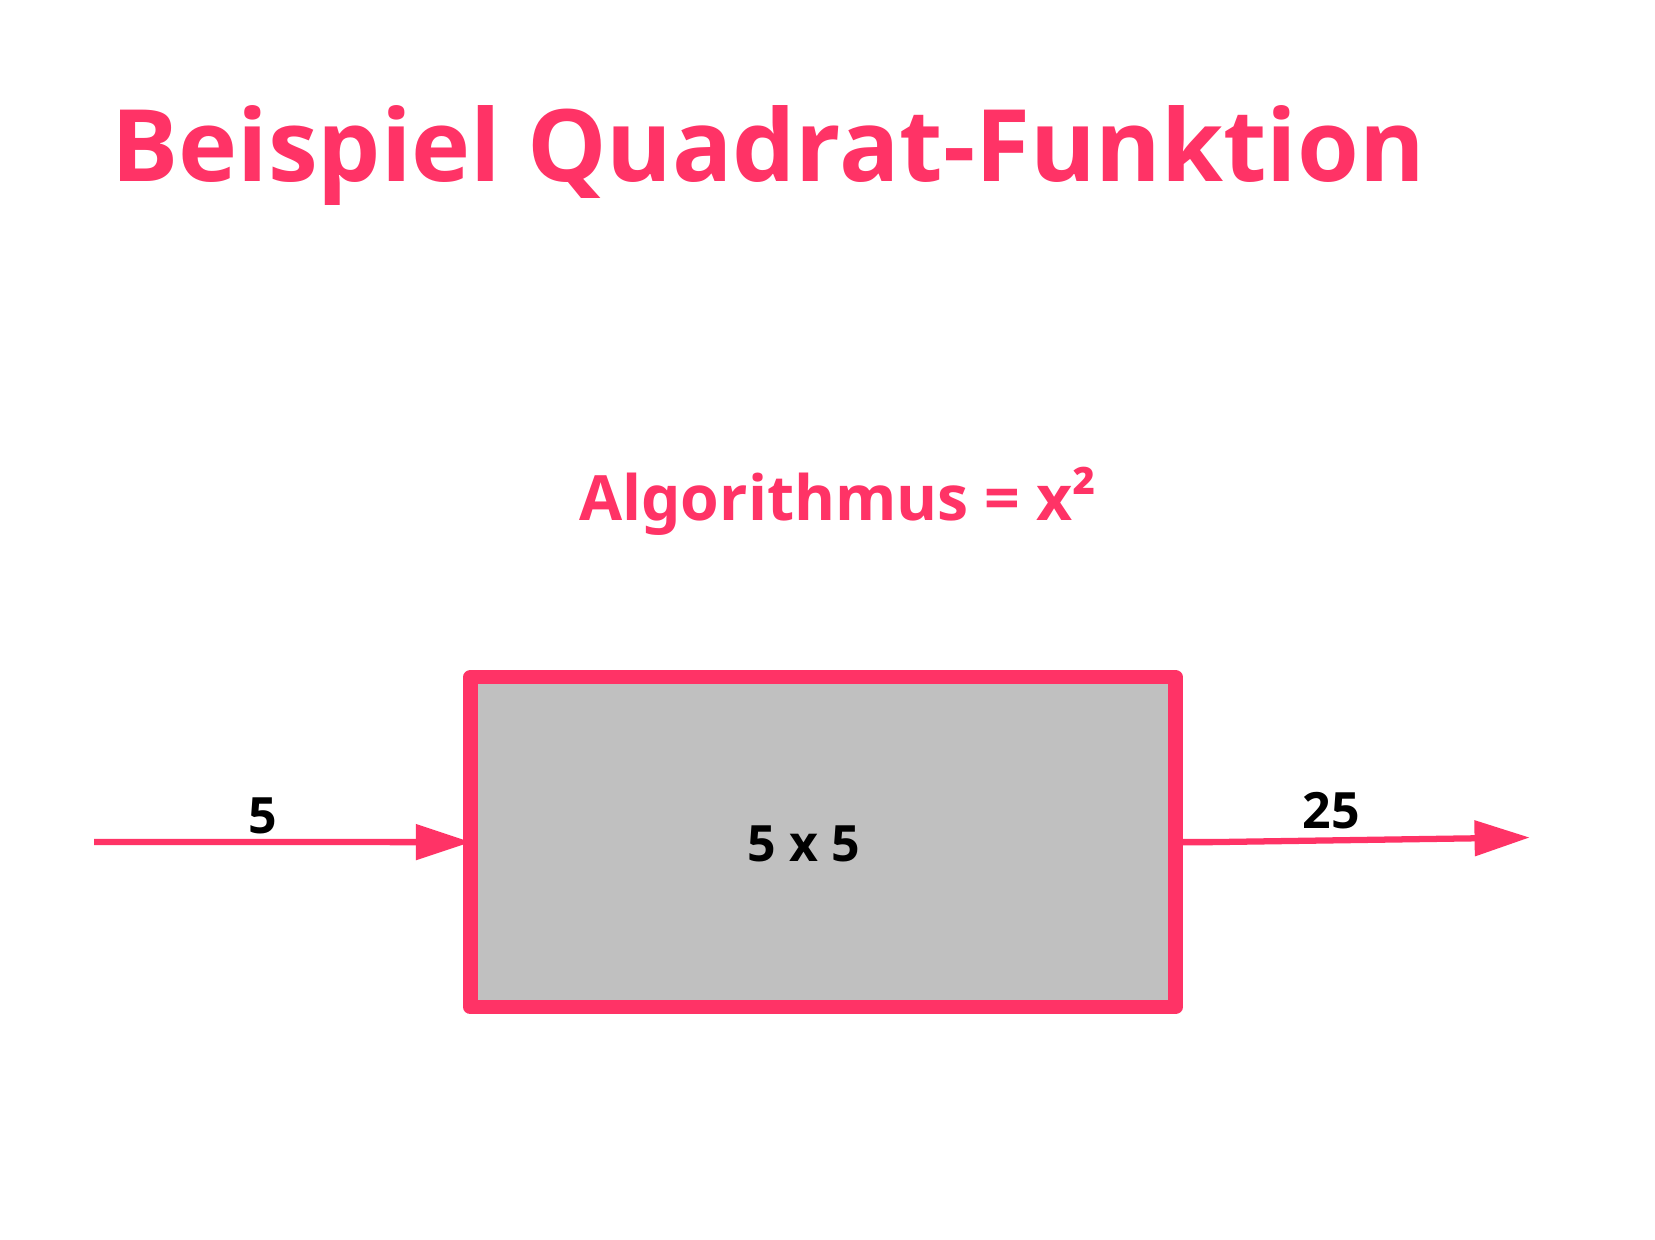

Beispiel Quadrat-Funktion
# Algorithmus = x²
5 x 5
25
5